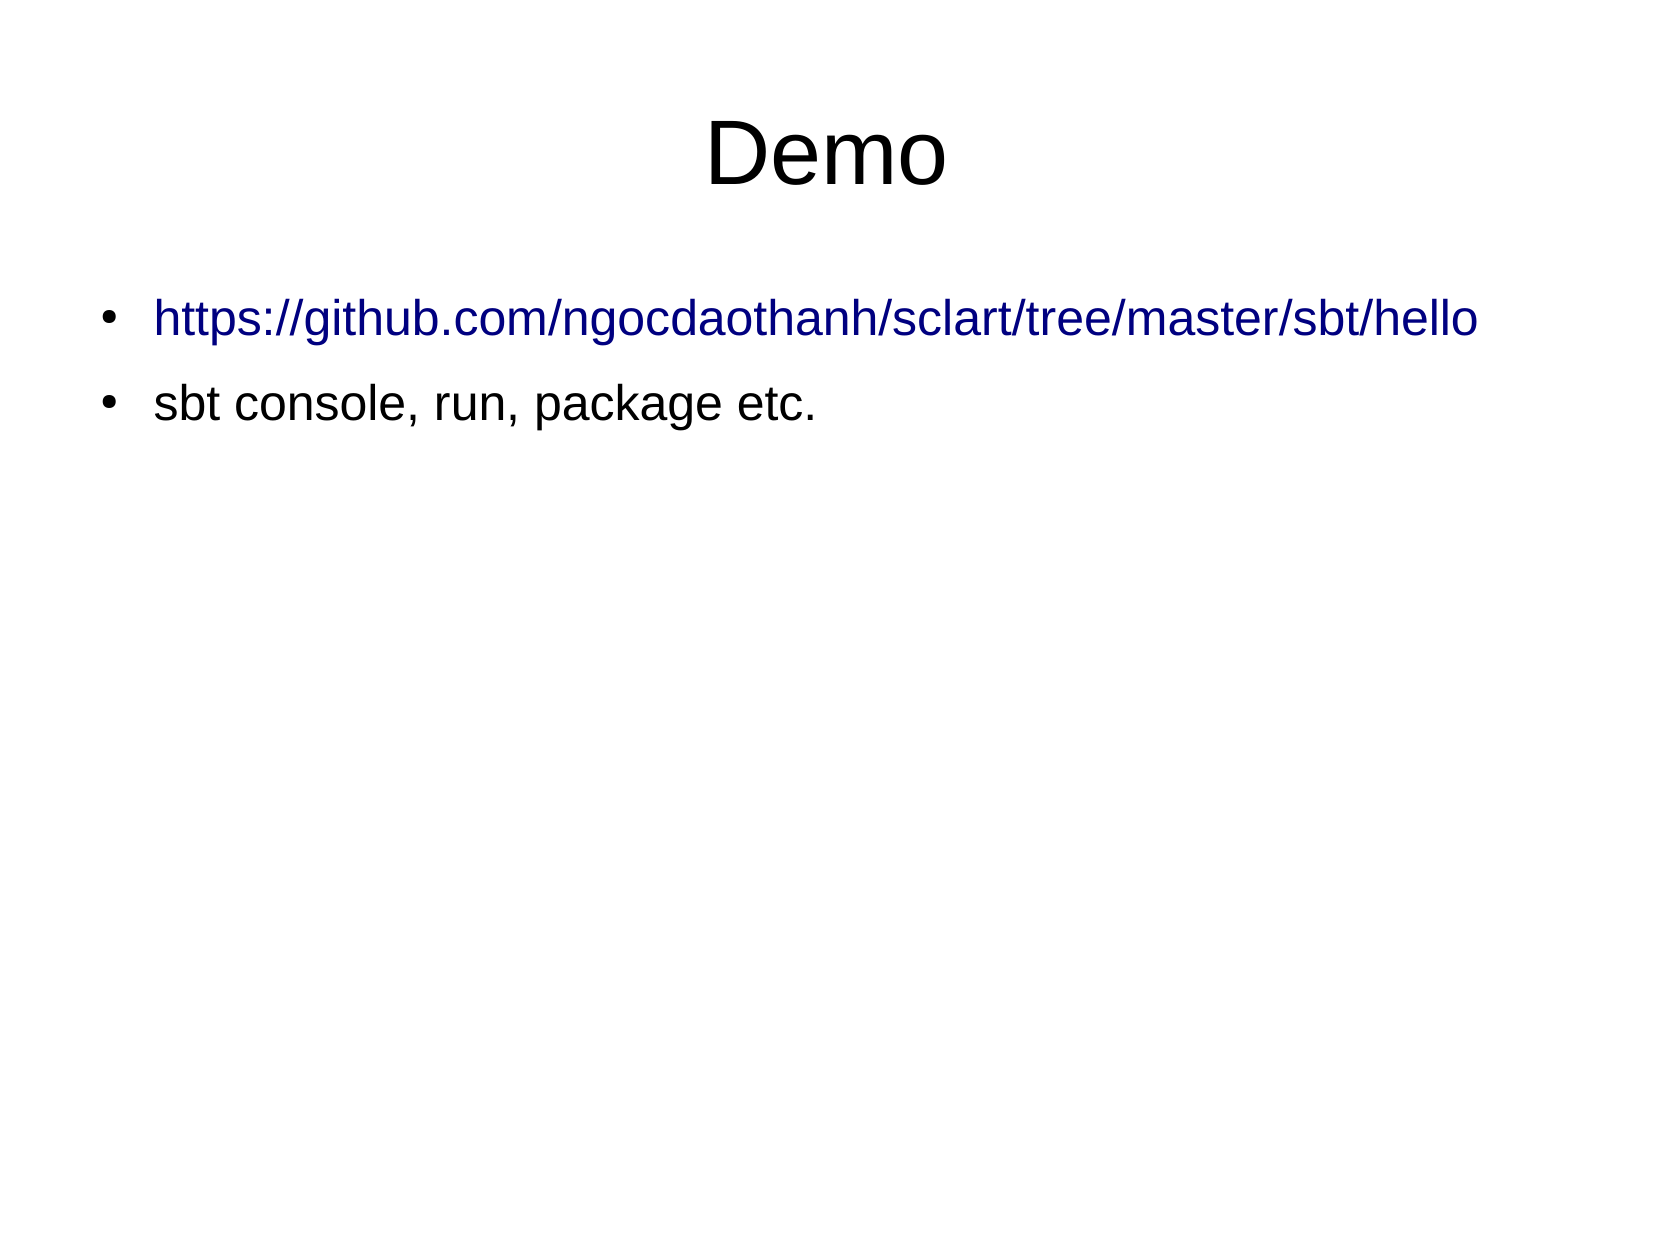

# Demo
https://github.com/ngocdaothanh/sclart/tree/master/sbt/hello
sbt console, run, package etc.